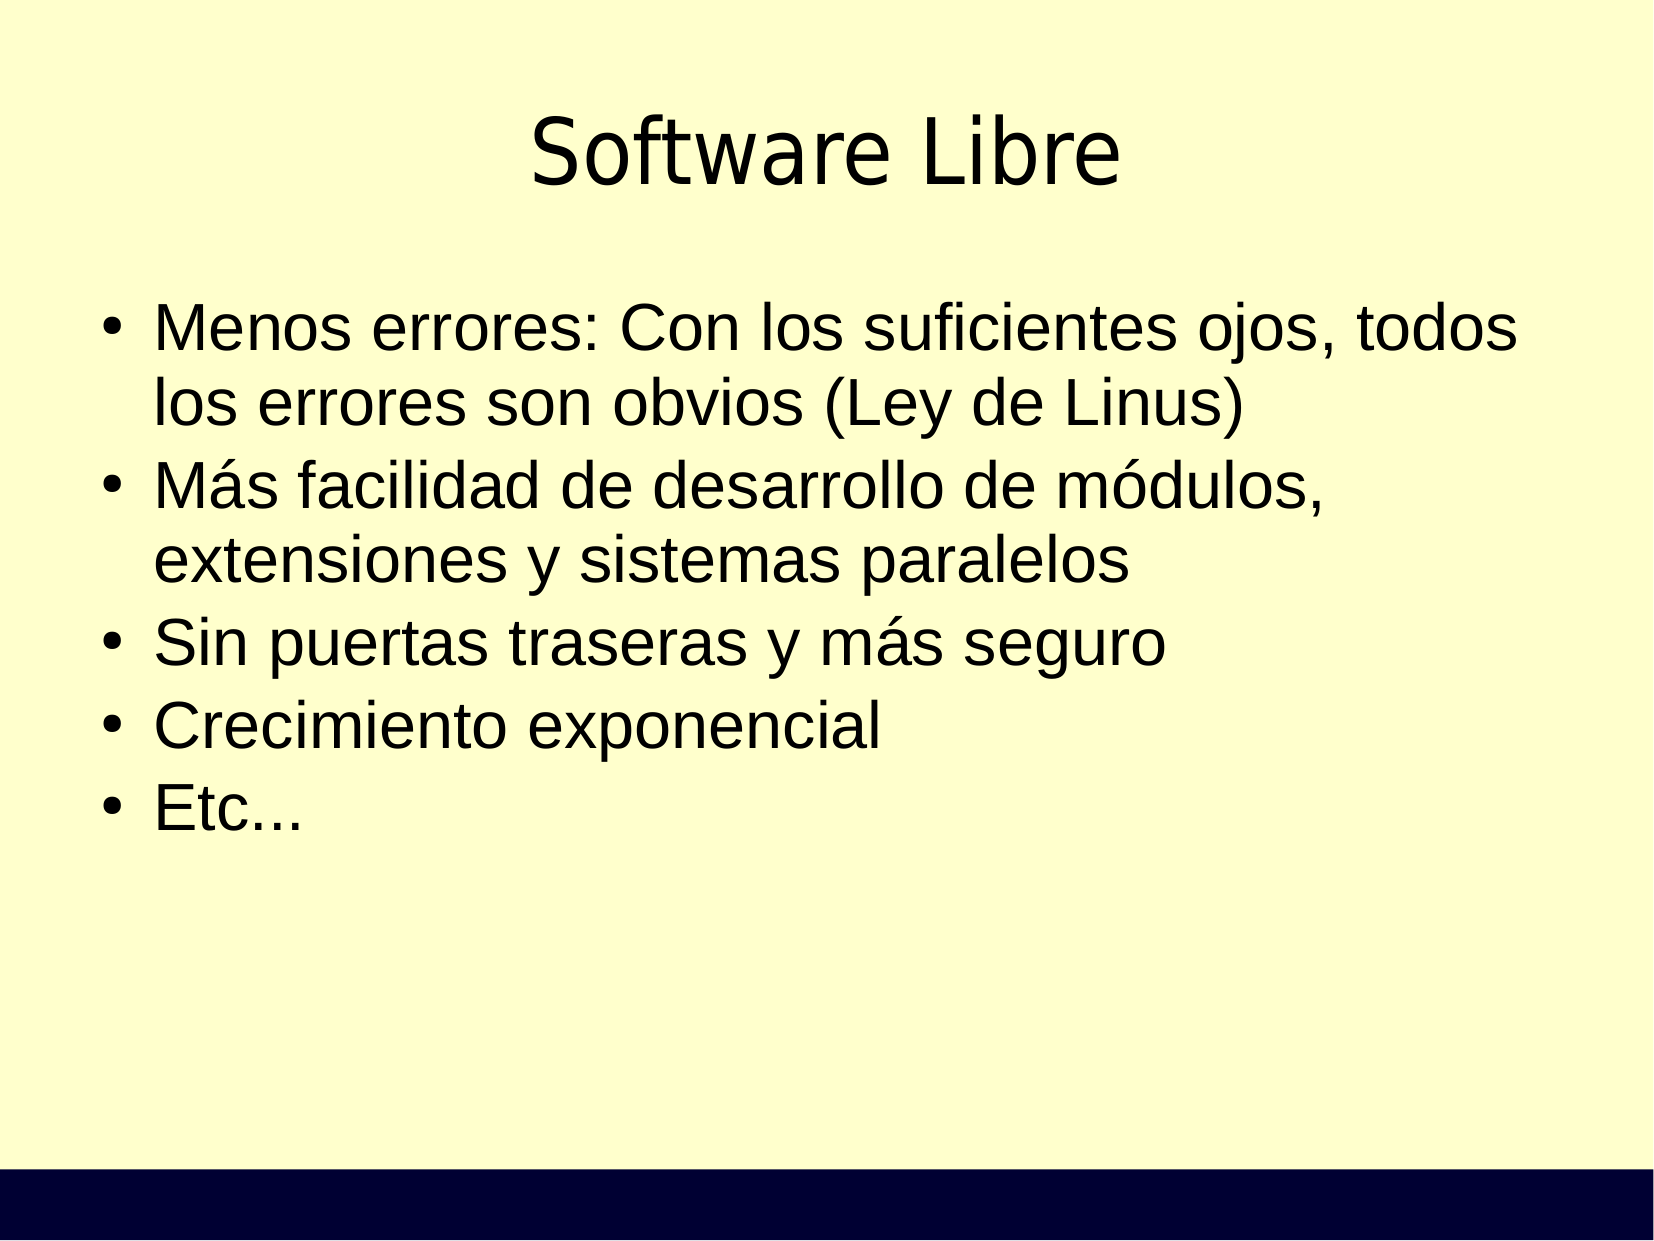

# Software Libre
Menos errores: Con los suficientes ojos, todos los errores son obvios (Ley de Linus)
Más facilidad de desarrollo de módulos, extensiones y sistemas paralelos
Sin puertas traseras y más seguro
Crecimiento exponencial
Etc...